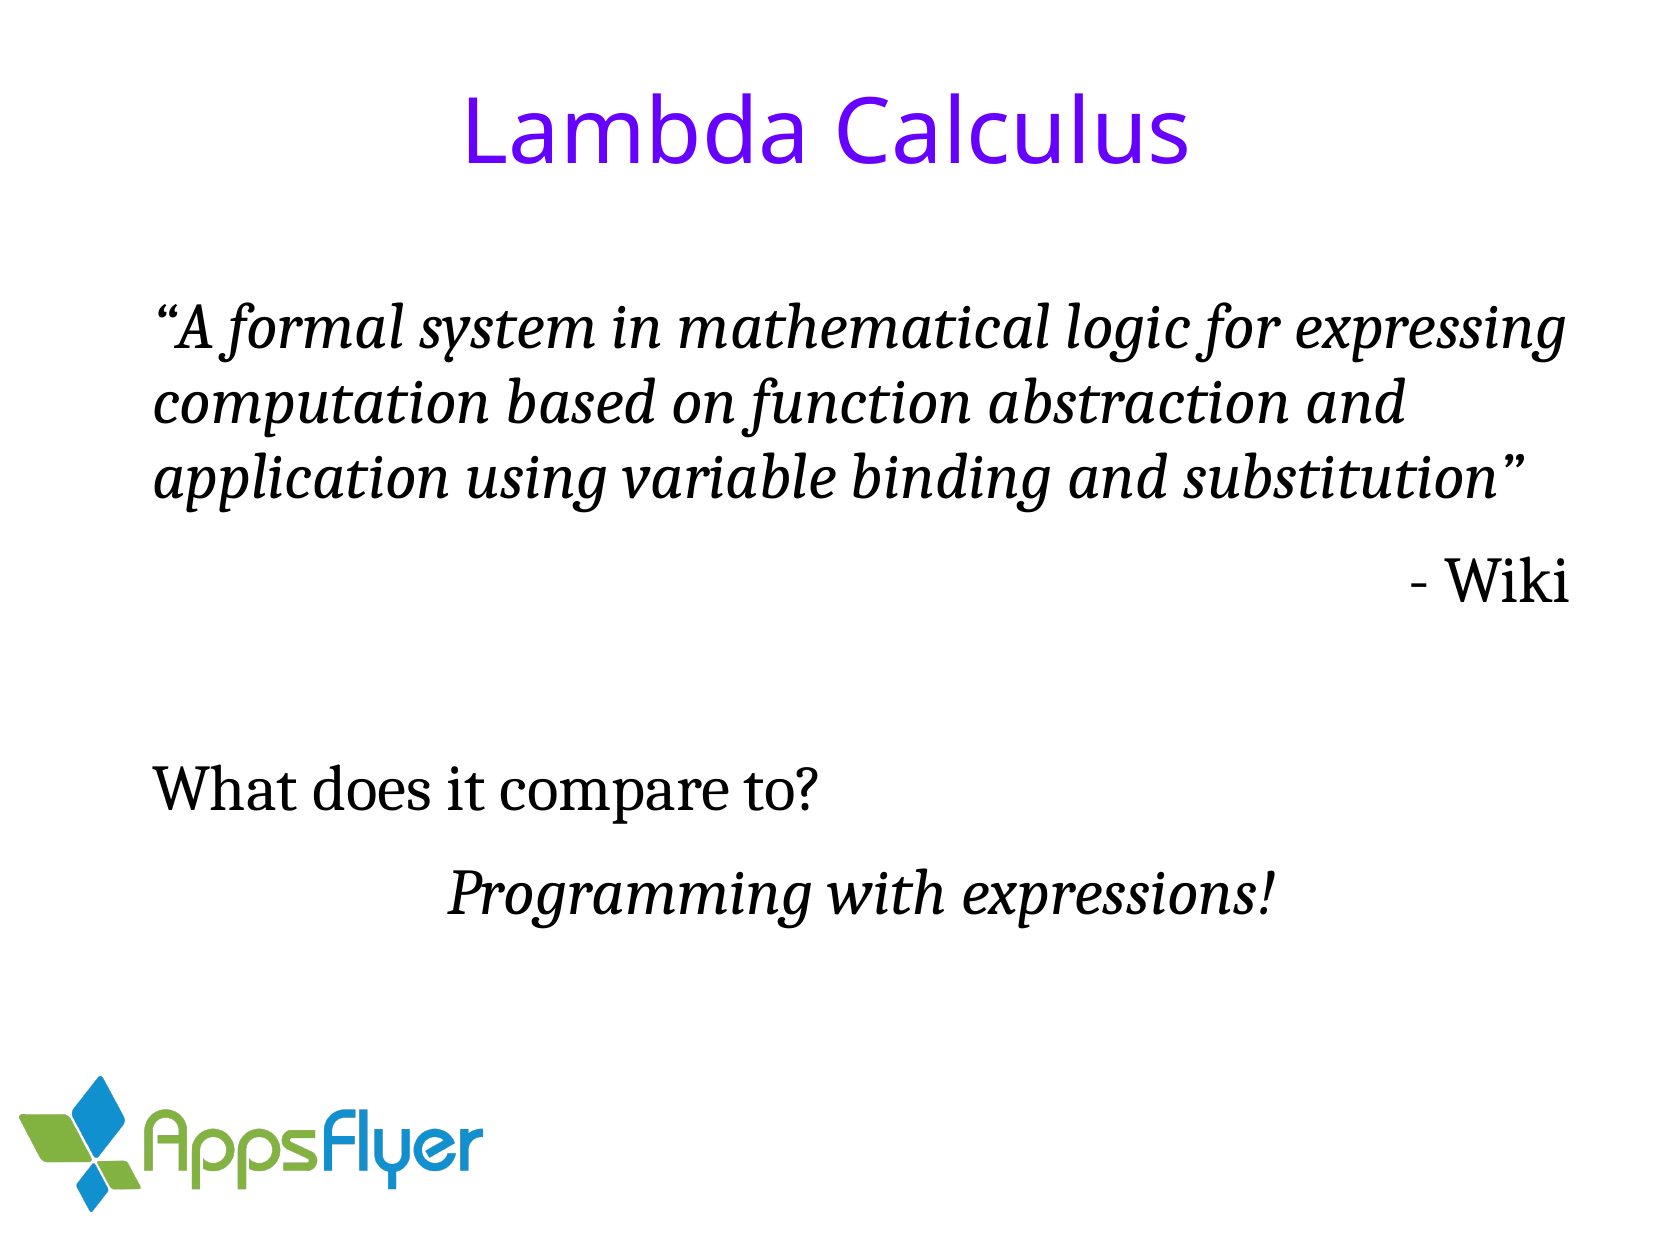

# Lambda Calculus
“A formal system in mathematical logic for expressing computation based on function abstraction and application using variable binding and substitution”
- Wiki
What does it compare to?
Programming with expressions!